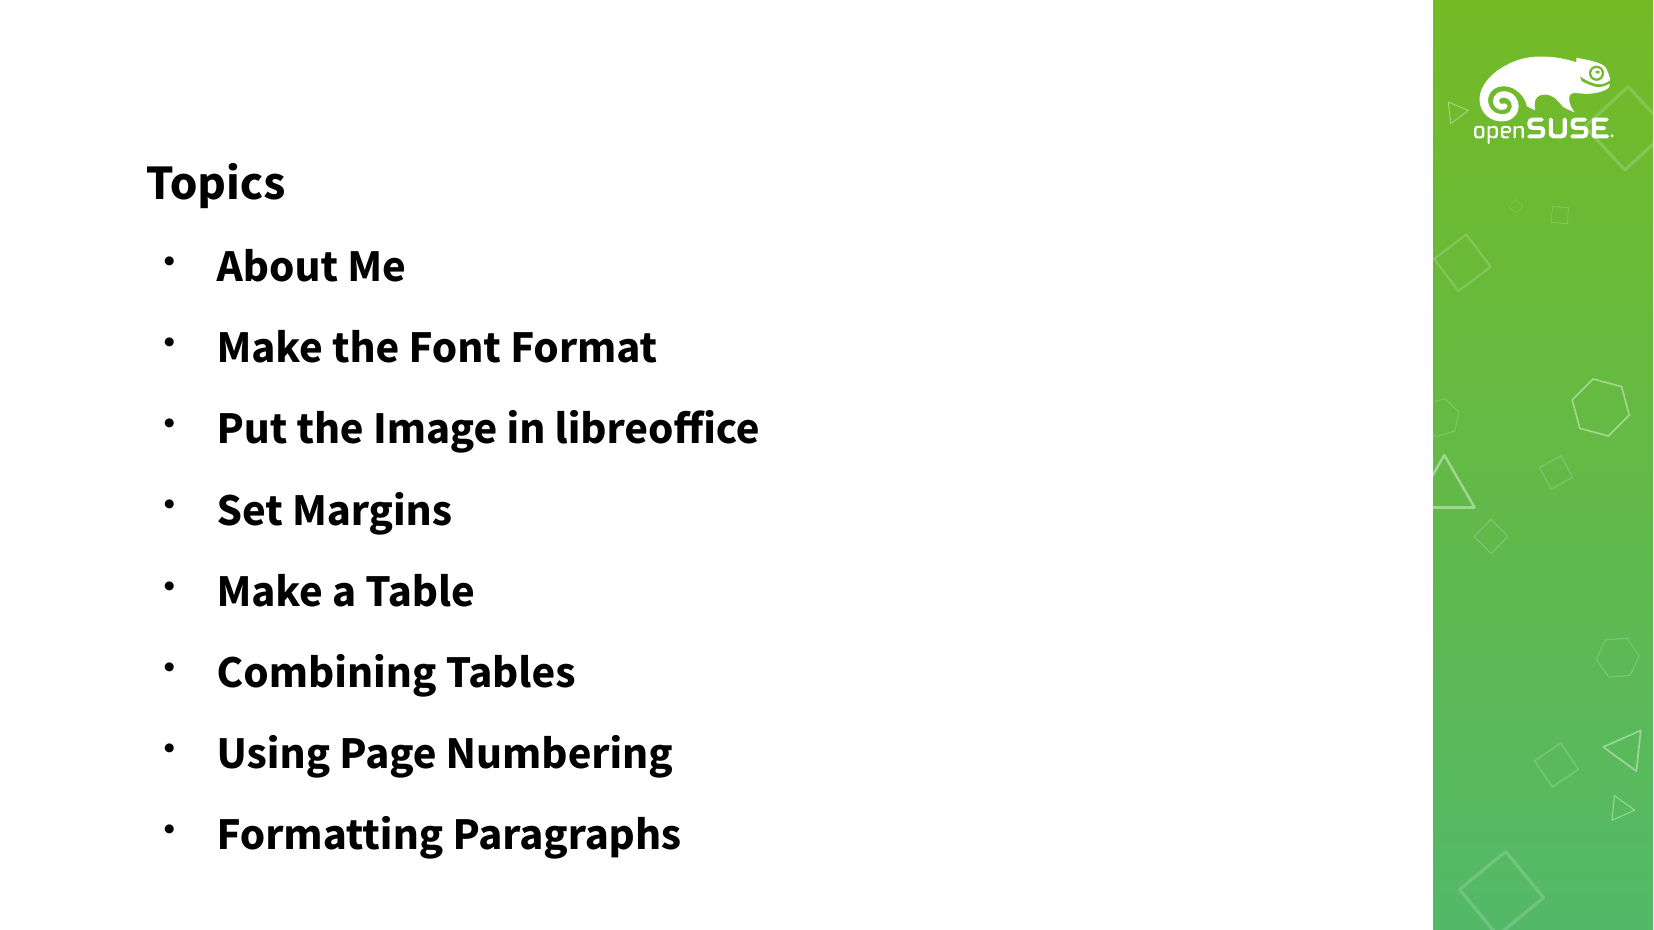

# Topics
About Me
Make the Font Format
Put the Image in libreoffice
Set Margins
Make a Table
Combining Tables
Using Page Numbering
Formatting Paragraphs